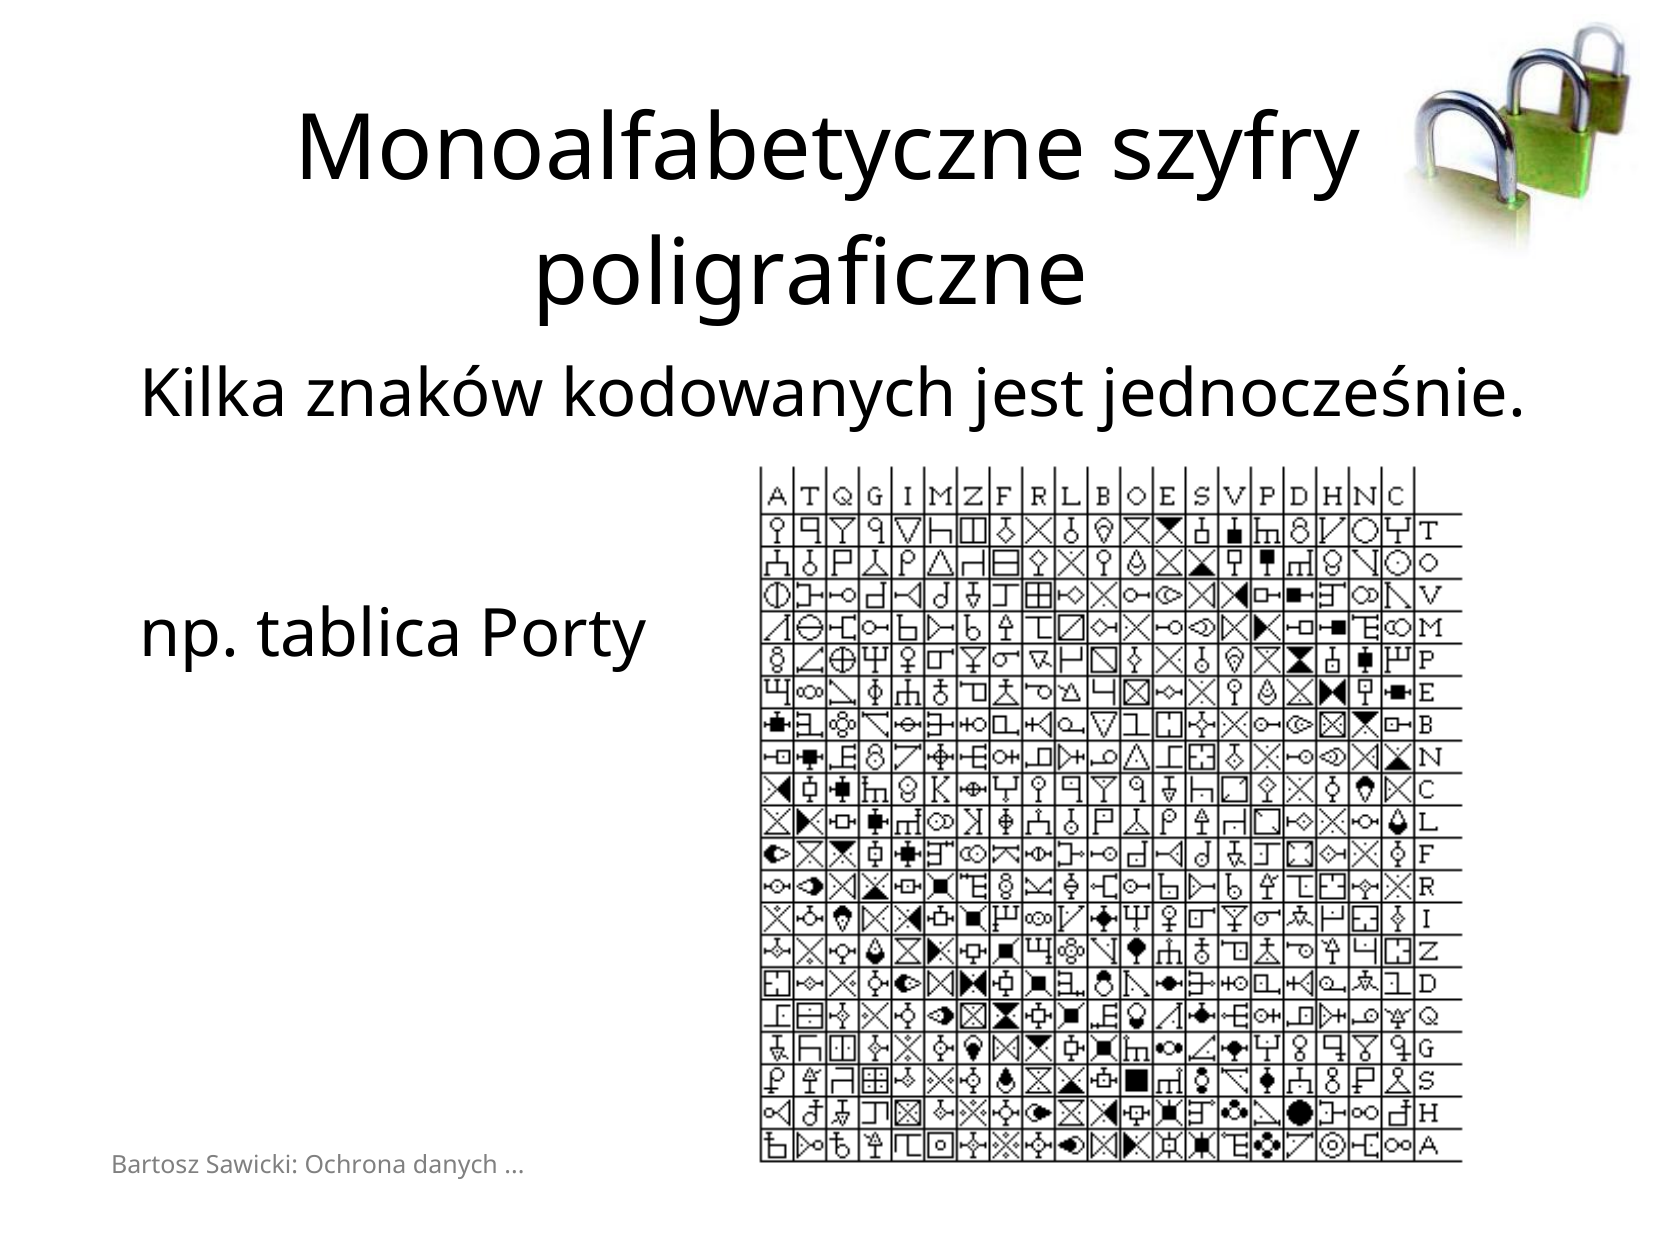

# Monoalfabetyczne szyfry poligraficzne
Kilka znaków kodowanych jest jednocześnie.
np. tablica Porty